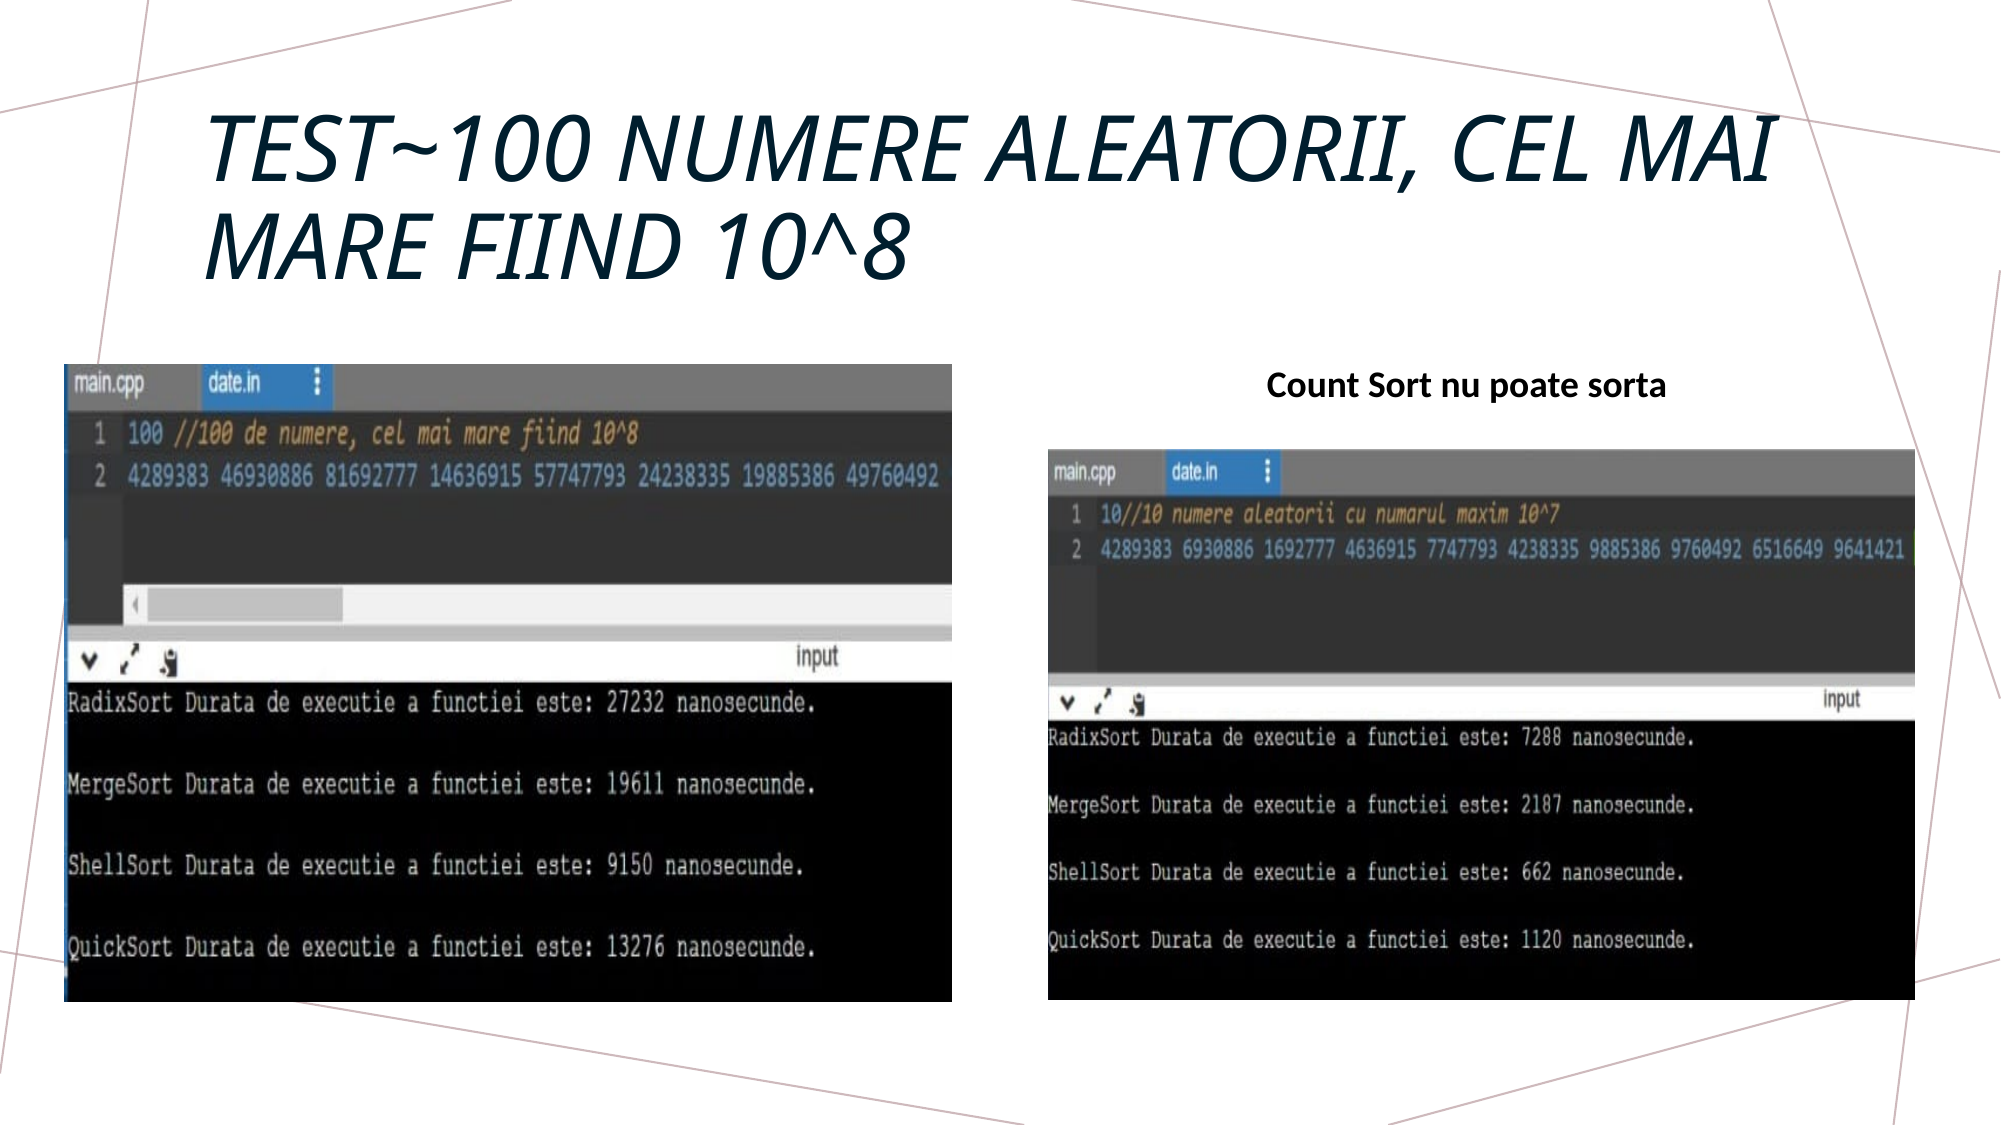

# Test~100 numere aleatorii, cel mai mare fiind 10^8
Count Sort nu poate sorta